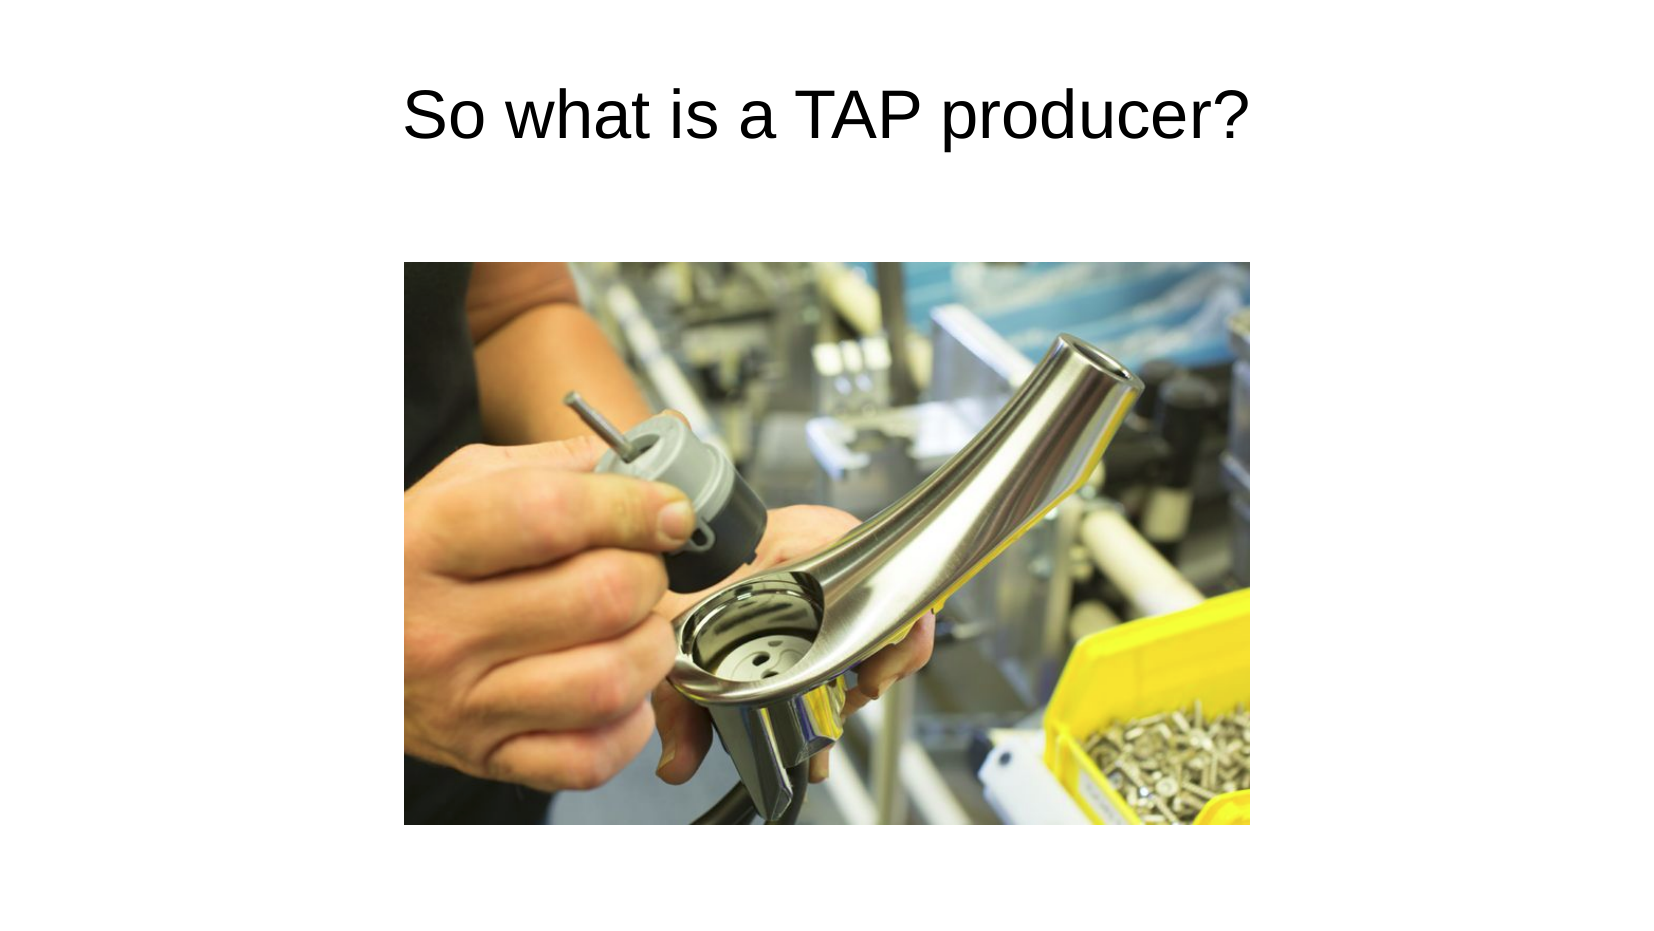

# So what is a TAP producer?